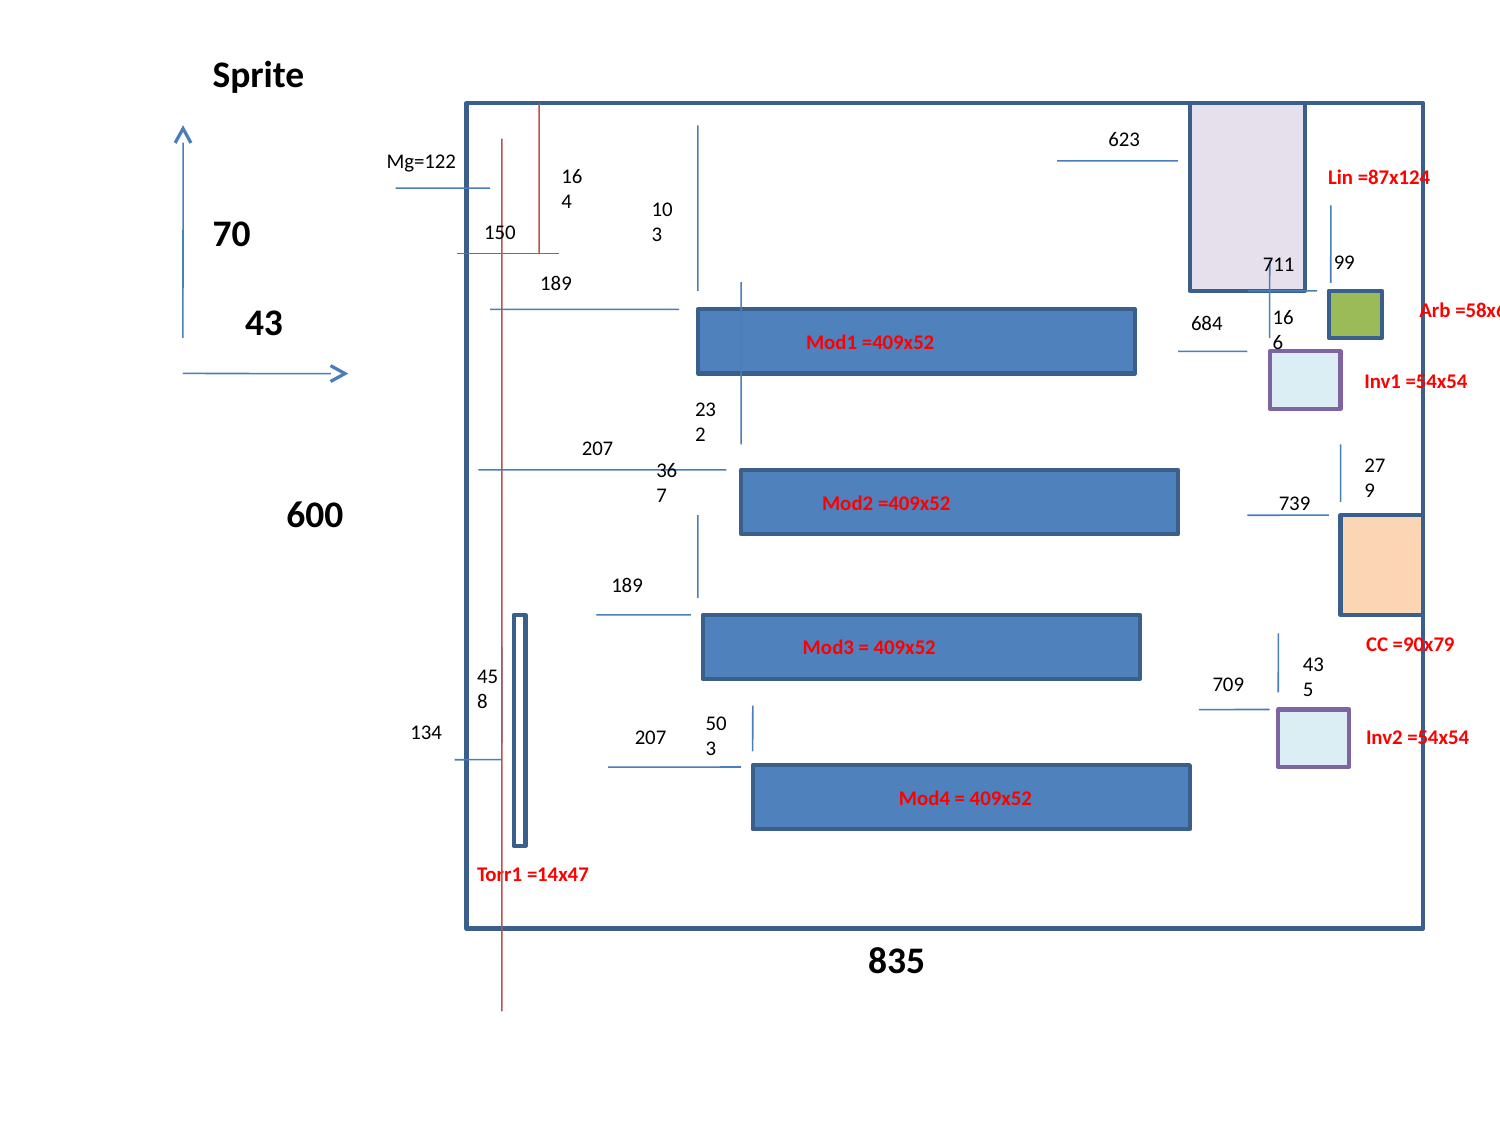

Sprite
623
Mg=122
164
Lin =87x124
103
70
150
99
711
189
Arb =58x64
43
166
684
Mod1 =409x52
Inv1 =54x54
232
207
279
367
600
Mod2 =409x52
739
189
CC =90x79
Mod3 = 409x52
435
458
709
503
134
207
Inv2 =54x54
Mod4 = 409x52
Torr1 =14x47
835